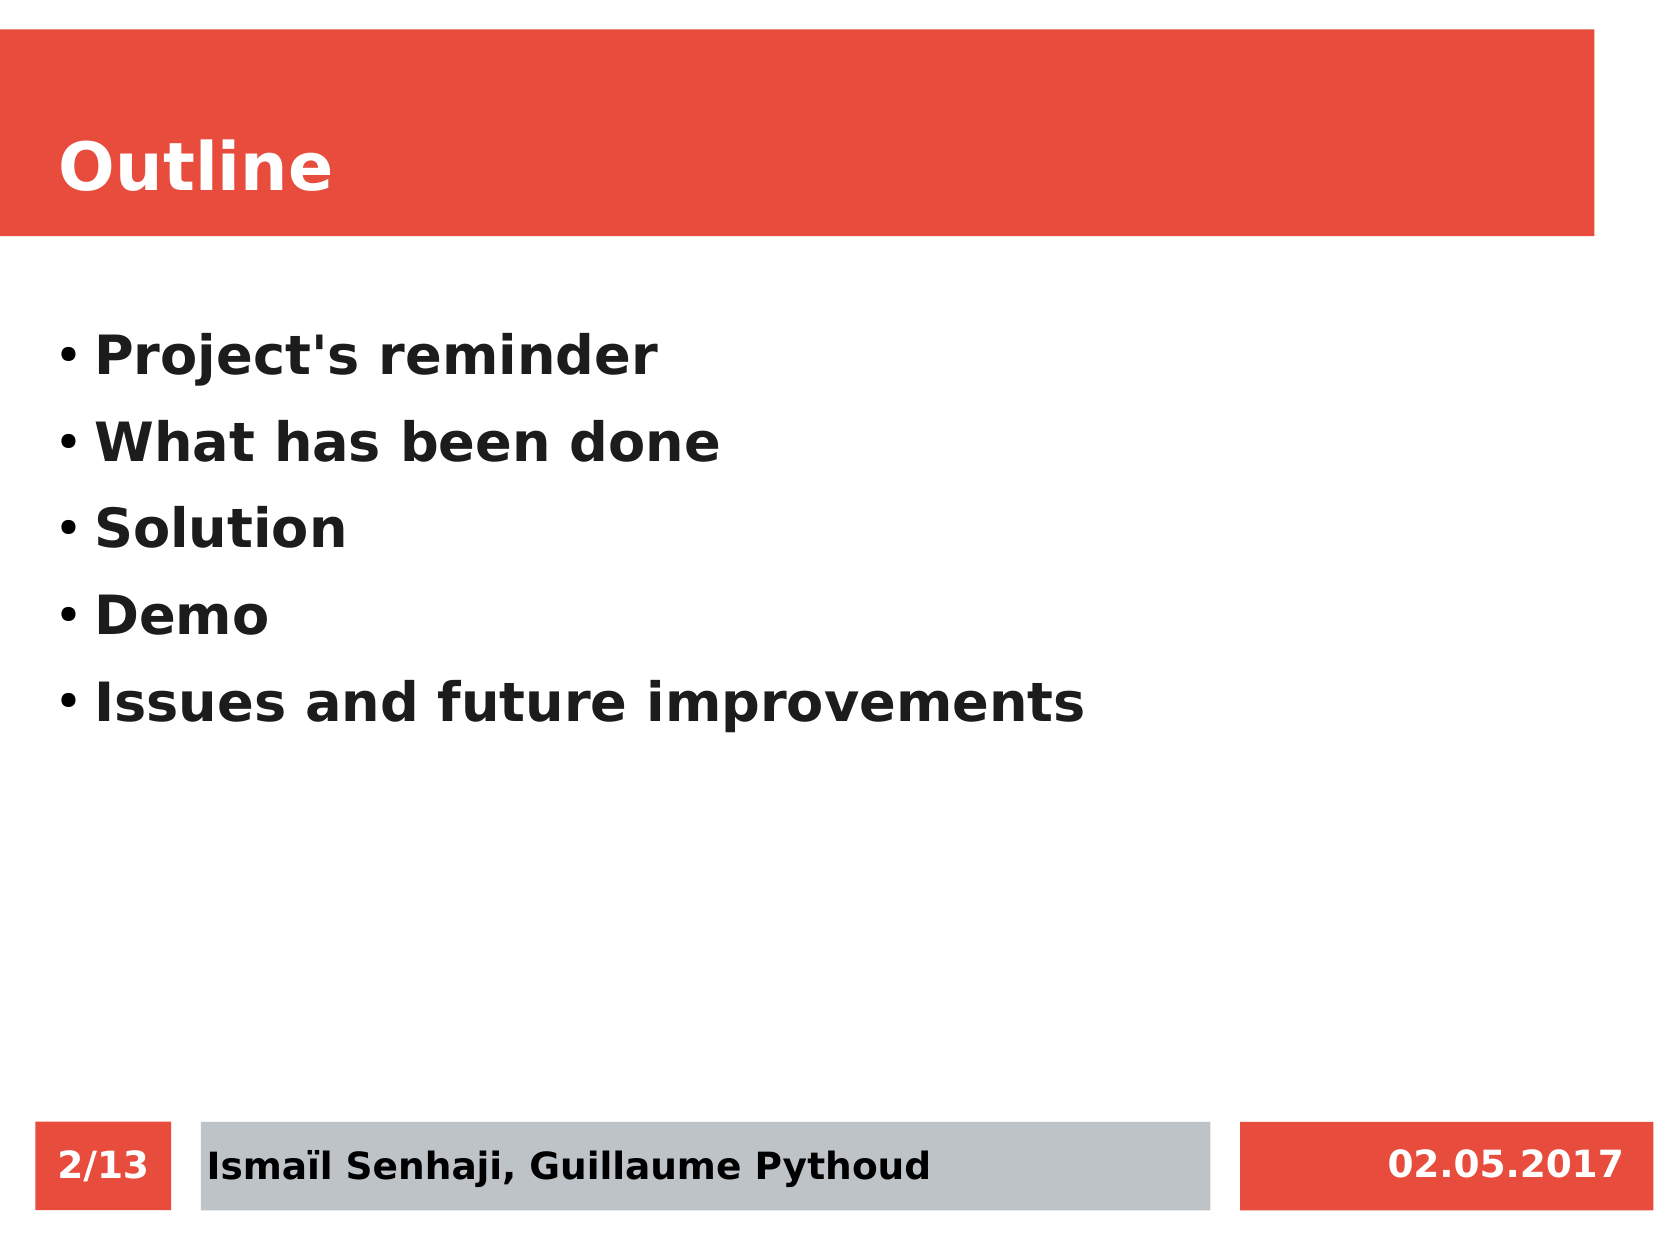

# Outline
Project's reminder
What has been done
Solution
Demo
Issues and future improvements
2
Ismaïl Senhaji, Guillaume Pythoud
02.05.2017